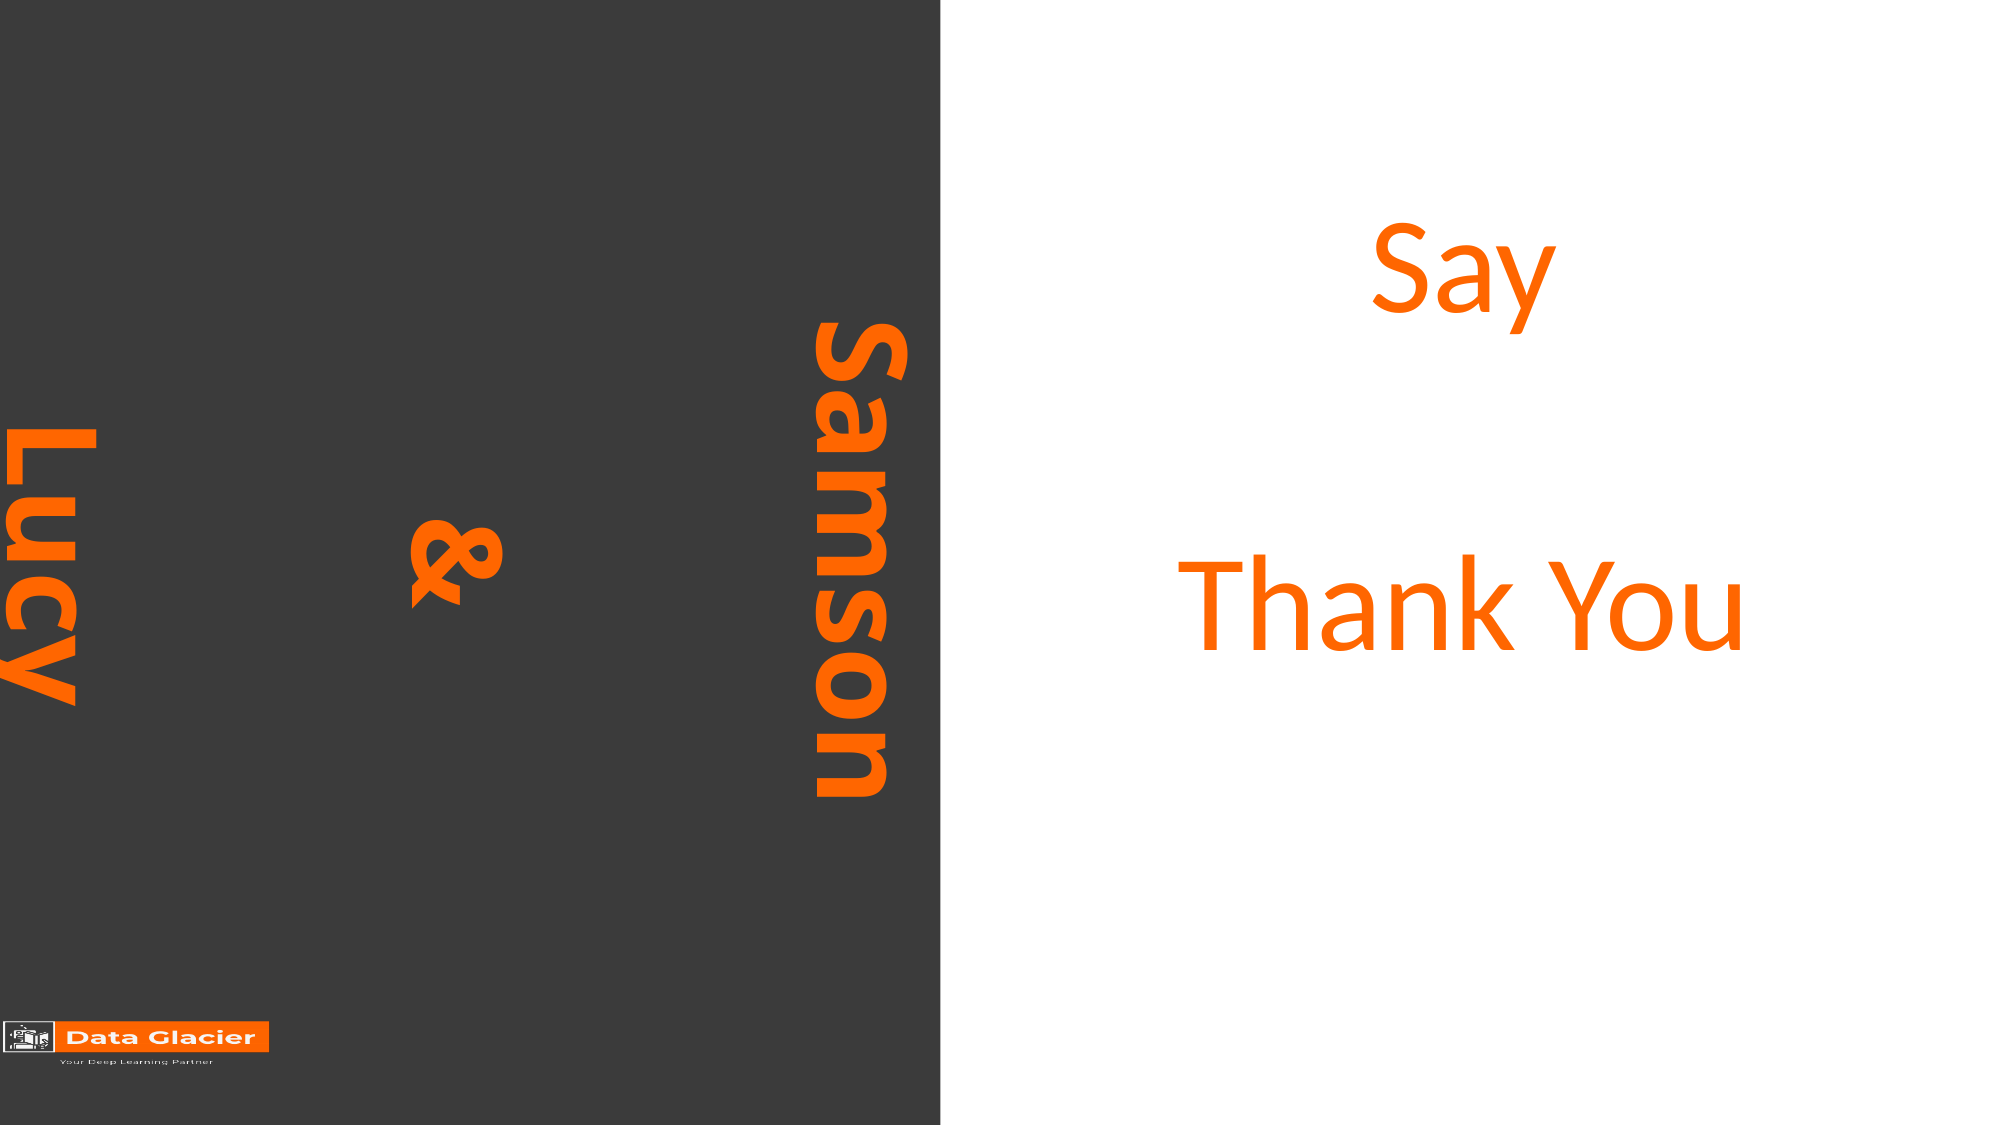

# Samson & Lucy
Say
Thank You